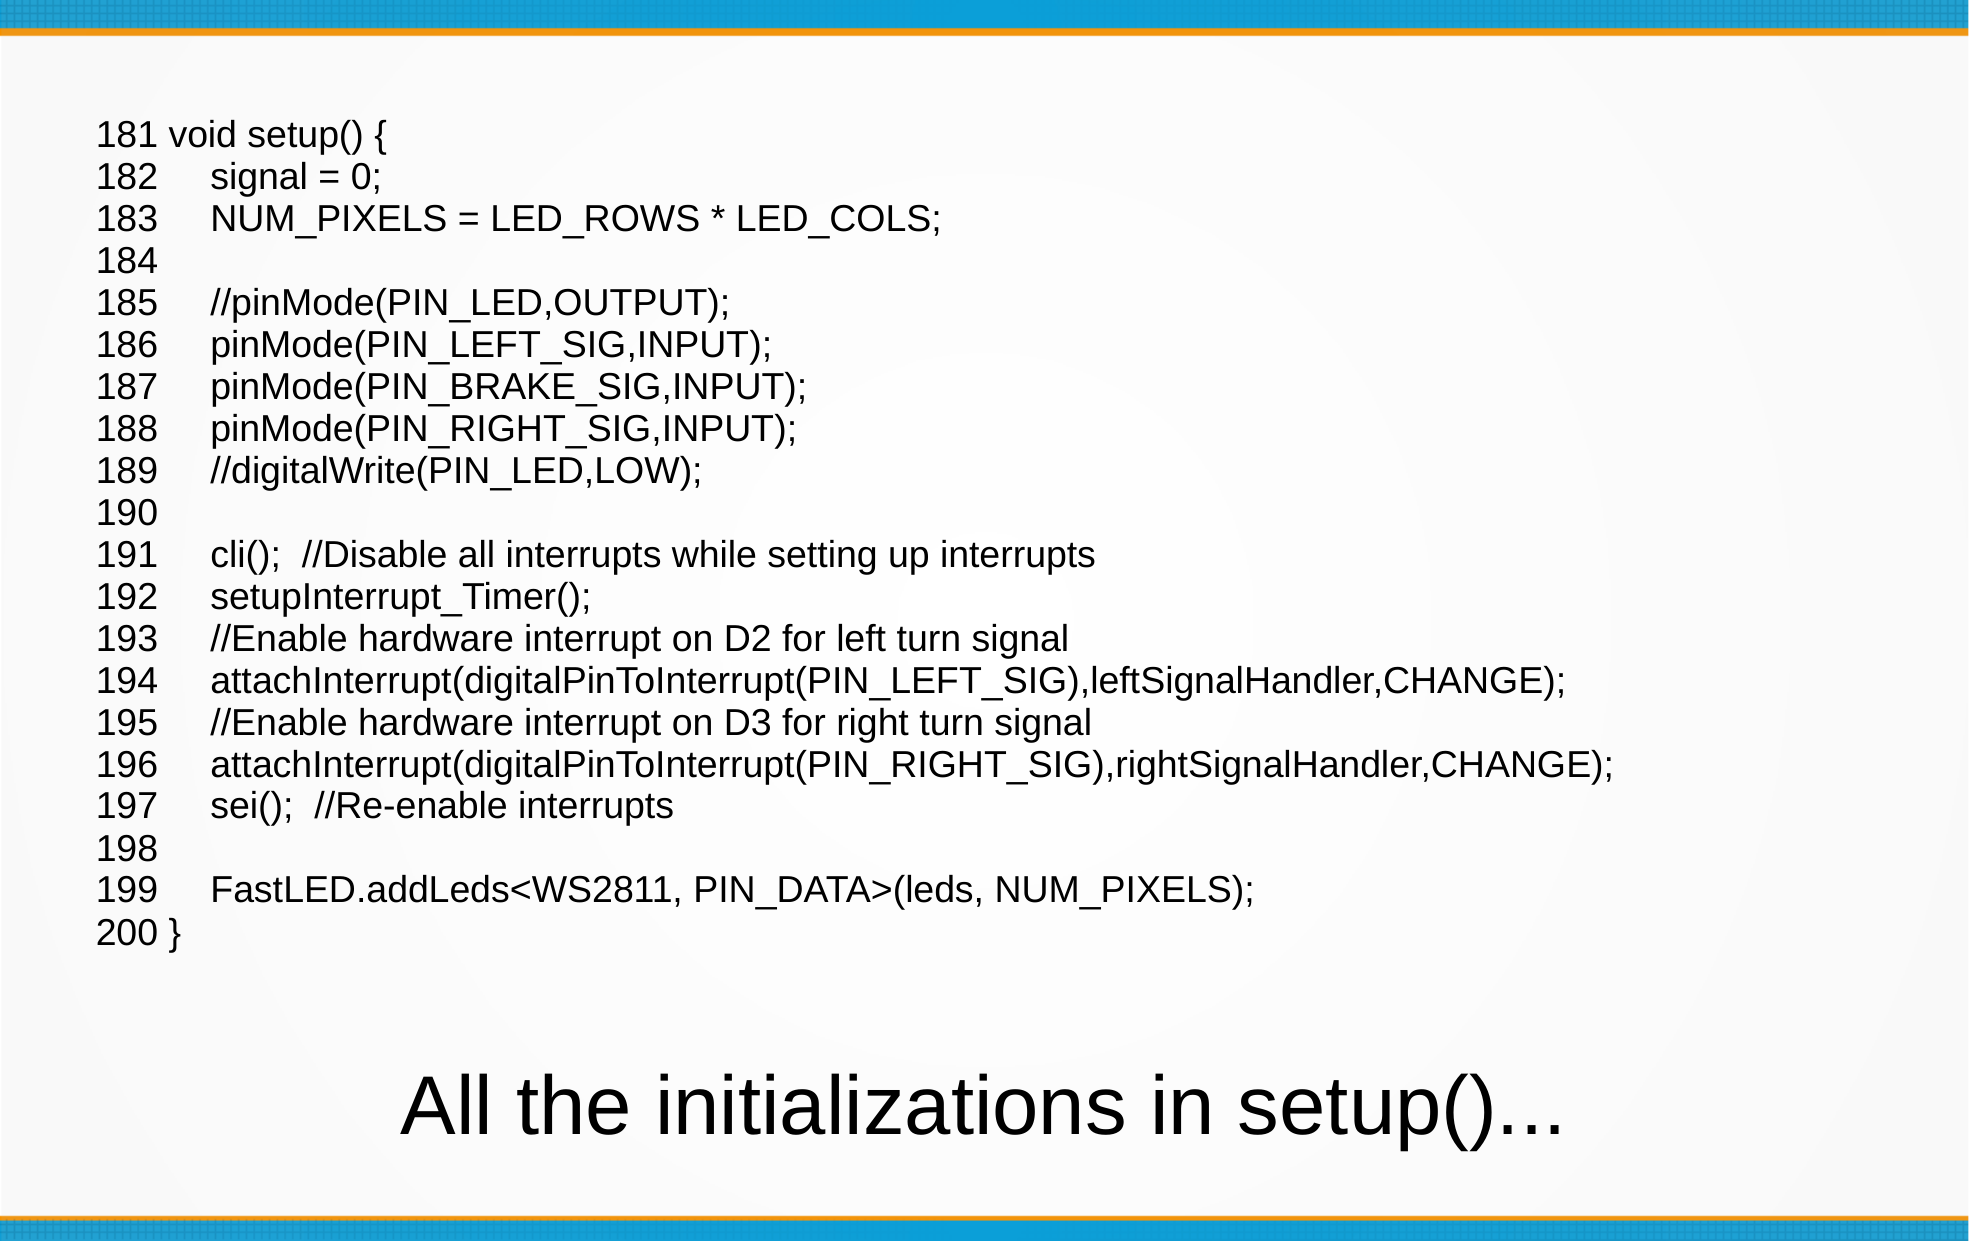

181 void setup() {
182 signal = 0;
183 NUM_PIXELS = LED_ROWS * LED_COLS;
184
185 //pinMode(PIN_LED,OUTPUT);
186 pinMode(PIN_LEFT_SIG,INPUT);
187 pinMode(PIN_BRAKE_SIG,INPUT);
188 pinMode(PIN_RIGHT_SIG,INPUT);
189 //digitalWrite(PIN_LED,LOW);
190
191 cli(); //Disable all interrupts while setting up interrupts
192 setupInterrupt_Timer();
193 //Enable hardware interrupt on D2 for left turn signal
194 attachInterrupt(digitalPinToInterrupt(PIN_LEFT_SIG),leftSignalHandler,CHANGE);
195 //Enable hardware interrupt on D3 for right turn signal
196 attachInterrupt(digitalPinToInterrupt(PIN_RIGHT_SIG),rightSignalHandler,CHANGE); 197 sei(); //Re-enable interrupts
198
199 FastLED.addLeds<WS2811, PIN_DATA>(leds, NUM_PIXELS);
200 }
All the initializations in setup()...